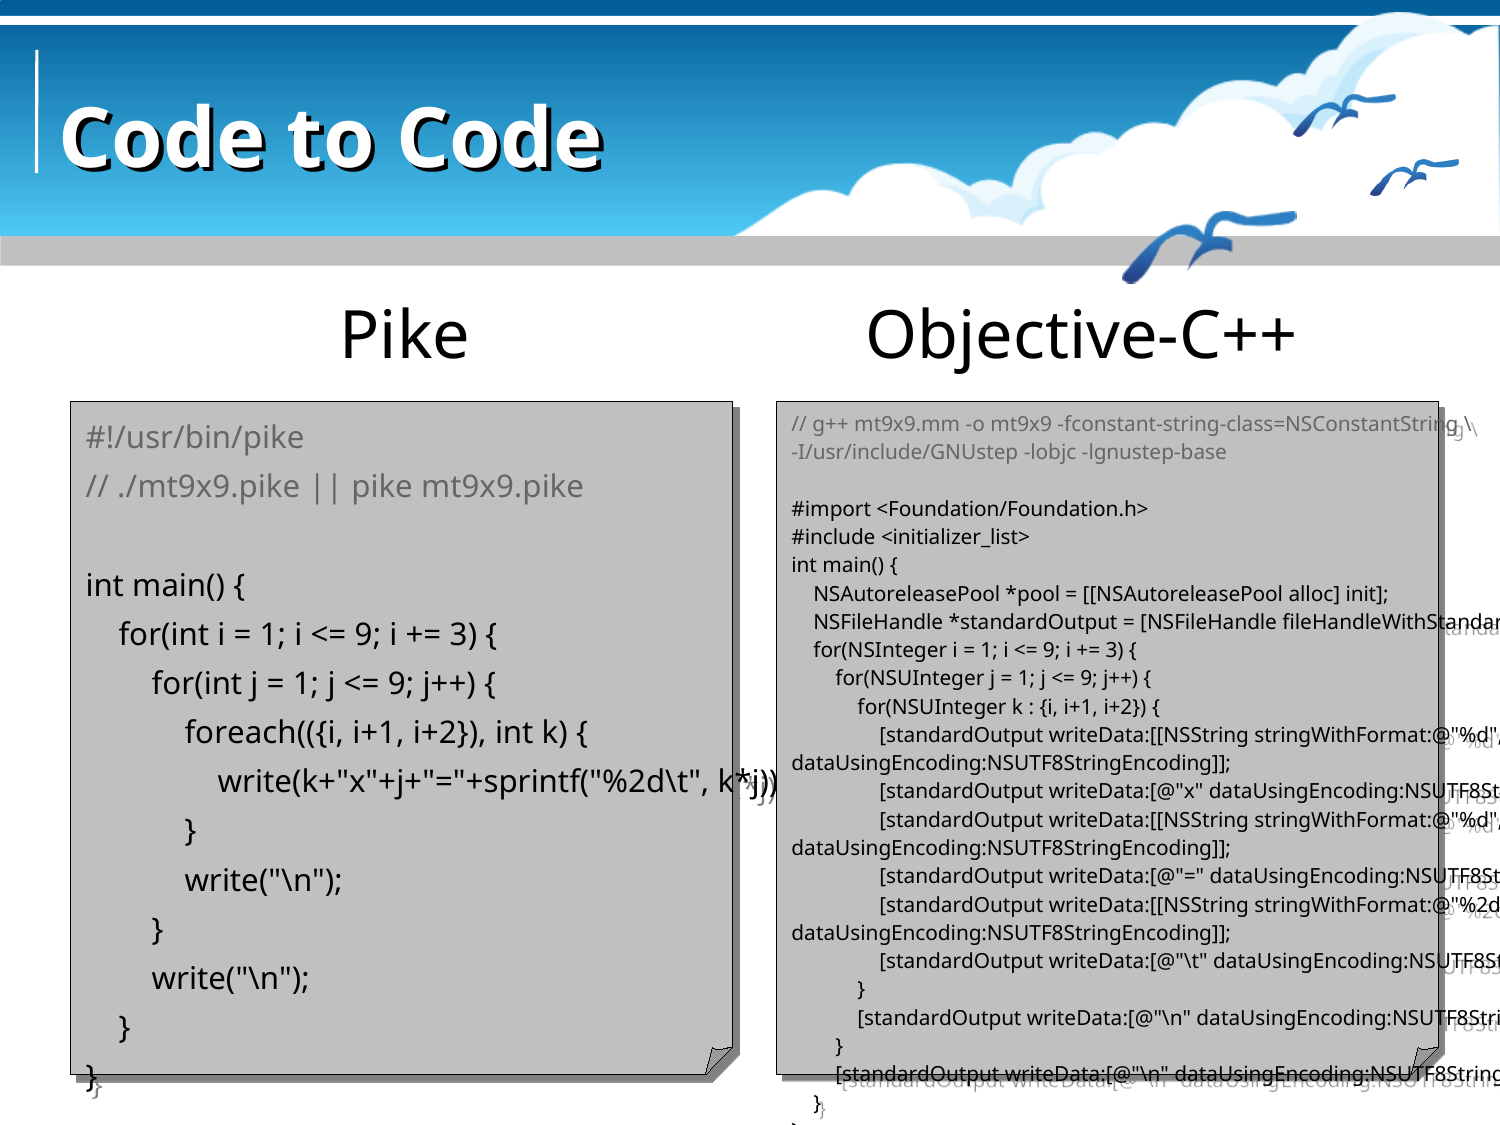

# Code to Code
Objective-C++
Pike
#!/usr/bin/pike
// ./mt9x9.pike || pike mt9x9.pike
int main() {
 for(int i = 1; i <= 9; i += 3) {
 for(int j = 1; j <= 9; j++) {
 foreach(({i, i+1, i+2}), int k) {
 write(k+"x"+j+"="+sprintf("%2d\t", k*j));
 }
 write("\n");
 }
 write("\n");
 }
}
// g++ mt9x9.mm -o mt9x9 -fconstant-string-class=NSConstantString \
-I/usr/include/GNUstep -lobjc -lgnustep-base
#import <Foundation/Foundation.h>
#include <initializer_list>
int main() {
 NSAutoreleasePool *pool = [[NSAutoreleasePool alloc] init];
 NSFileHandle *standardOutput = [NSFileHandle fileHandleWithStandardOutput];
 for(NSInteger i = 1; i <= 9; i += 3) {
 for(NSUInteger j = 1; j <= 9; j++) {
 for(NSUInteger k : {i, i+1, i+2}) {
 [standardOutput writeData:[[NSString stringWithFormat:@"%d", k]
dataUsingEncoding:NSUTF8StringEncoding]];
 [standardOutput writeData:[@"x" dataUsingEncoding:NSUTF8StringEncoding]];
 [standardOutput writeData:[[NSString stringWithFormat:@"%d", j]
dataUsingEncoding:NSUTF8StringEncoding]];
 [standardOutput writeData:[@"=" dataUsingEncoding:NSUTF8StringEncoding]];
 [standardOutput writeData:[[NSString stringWithFormat:@"%2d", k*j]
dataUsingEncoding:NSUTF8StringEncoding]];
 [standardOutput writeData:[@"\t" dataUsingEncoding:NSUTF8StringEncoding]];
 }
 [standardOutput writeData:[@"\n" dataUsingEncoding:NSUTF8StringEncoding]];
 }
 [standardOutput writeData:[@"\n" dataUsingEncoding:NSUTF8StringEncoding]];
 }
}